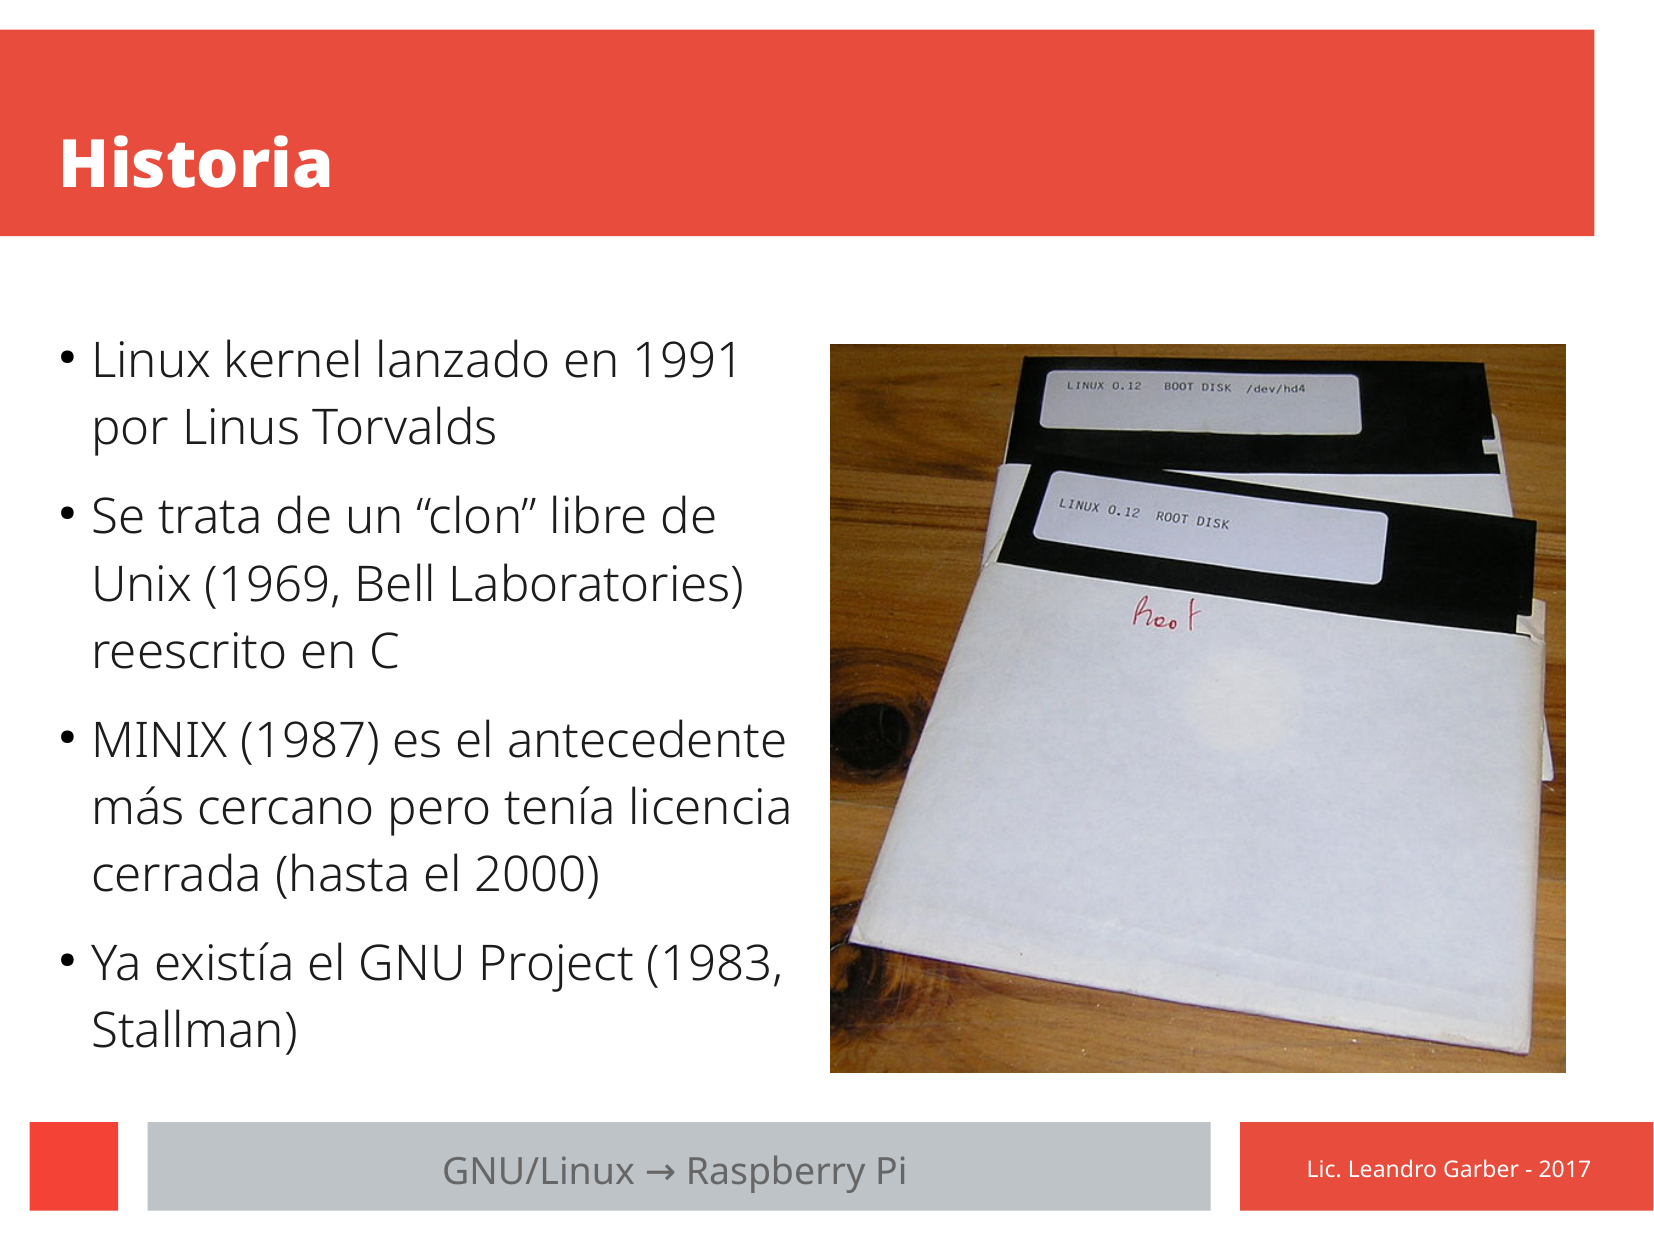

# Historia
Linux kernel lanzado en 1991 por Linus Torvalds
Se trata de un “clon” libre de Unix (1969, Bell Laboratories) reescrito en C
MINIX (1987) es el antecedente más cercano pero tenía licencia cerrada (hasta el 2000)
Ya existía el GNU Project (1983, Stallman)
GNU/Linux → Raspberry Pi
Lic. Leandro Garber - 2017